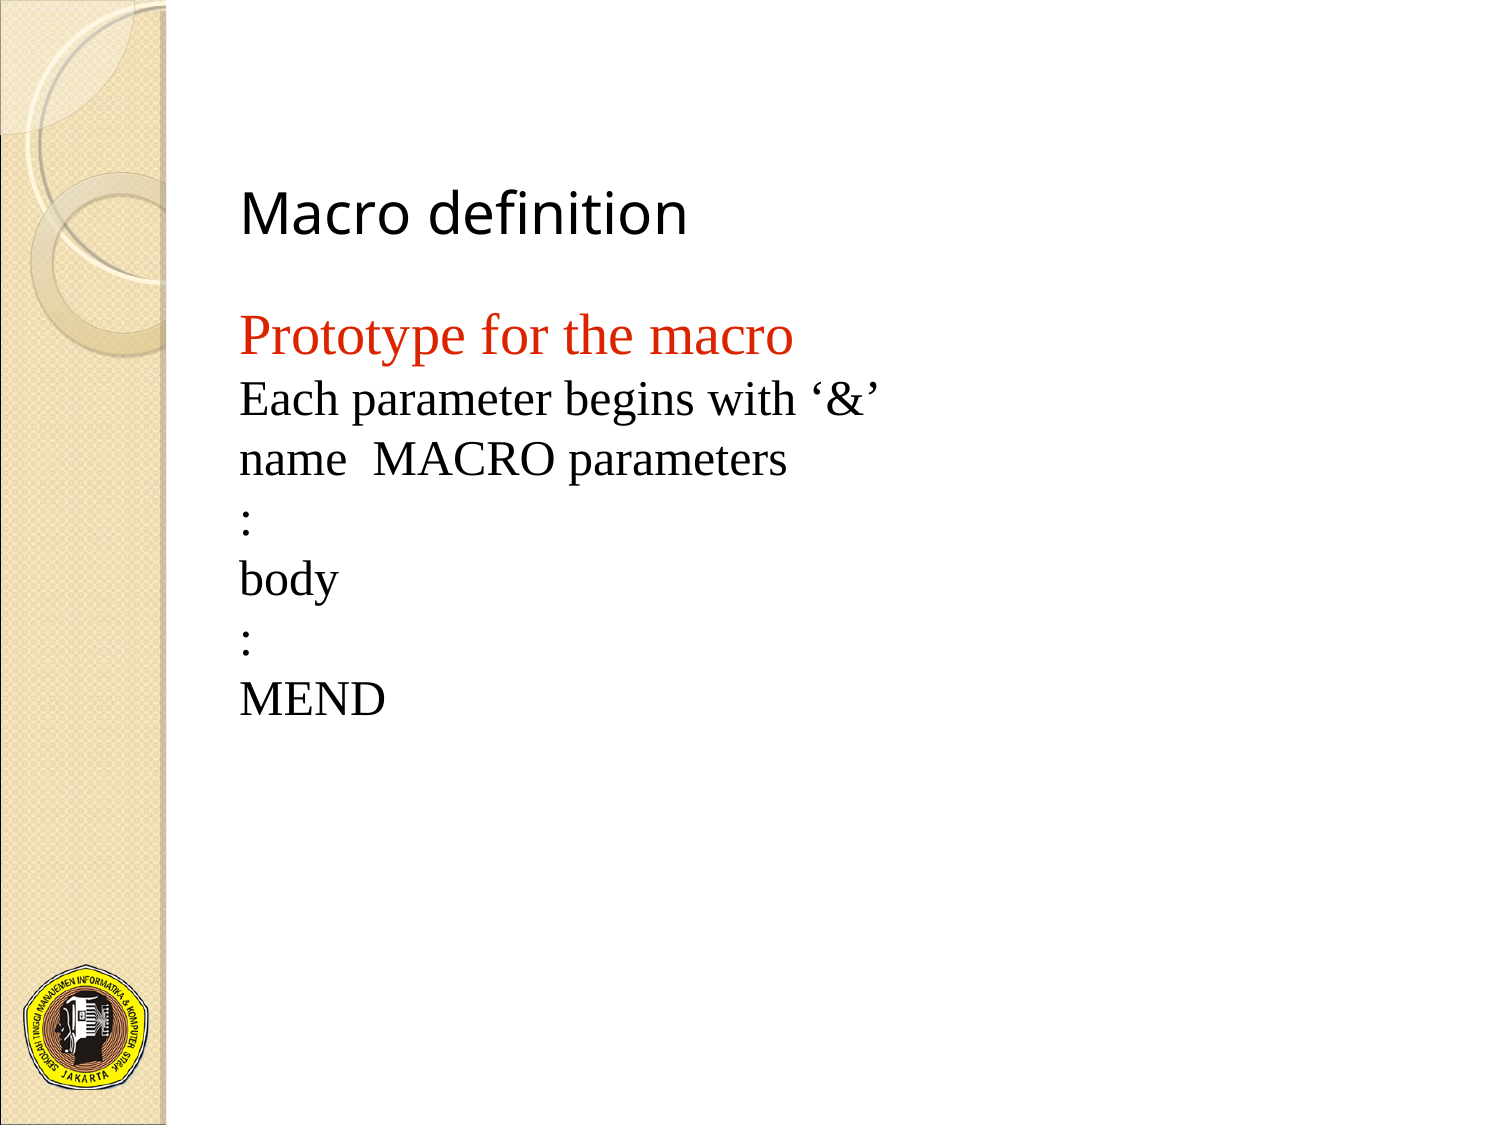

Macro definition
Prototype for the macro
Each parameter begins with ‘&’
name MACRO parameters
:
body
:
MEND